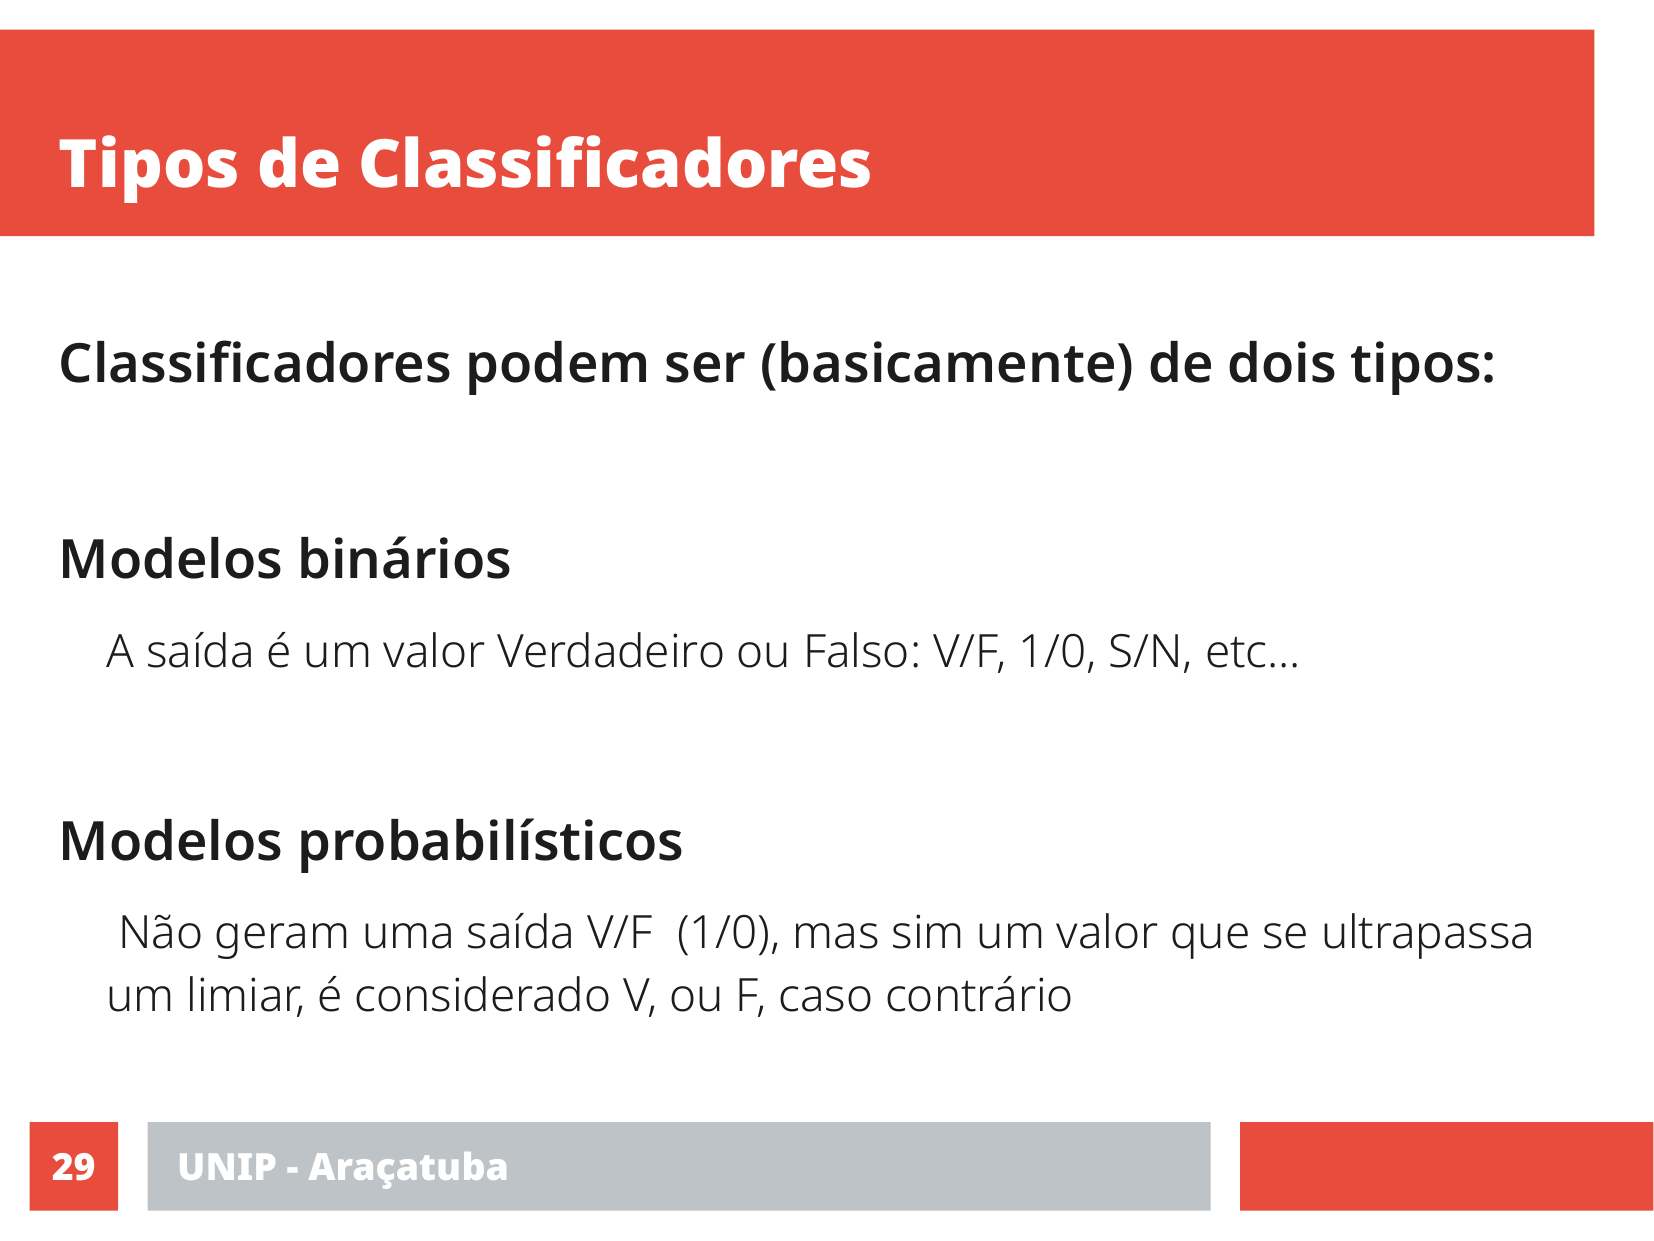

# Tipos de Classificadores
Classificadores podem ser (basicamente) de dois tipos:
Modelos binários
A saída é um valor Verdadeiro ou Falso: V/F, 1/0, S/N, etc...
Modelos probabilísticos
 Não geram uma saída V/F (1/0), mas sim um valor que se ultrapassa um limiar, é considerado V, ou F, caso contrário
29
UNIP - Araçatuba